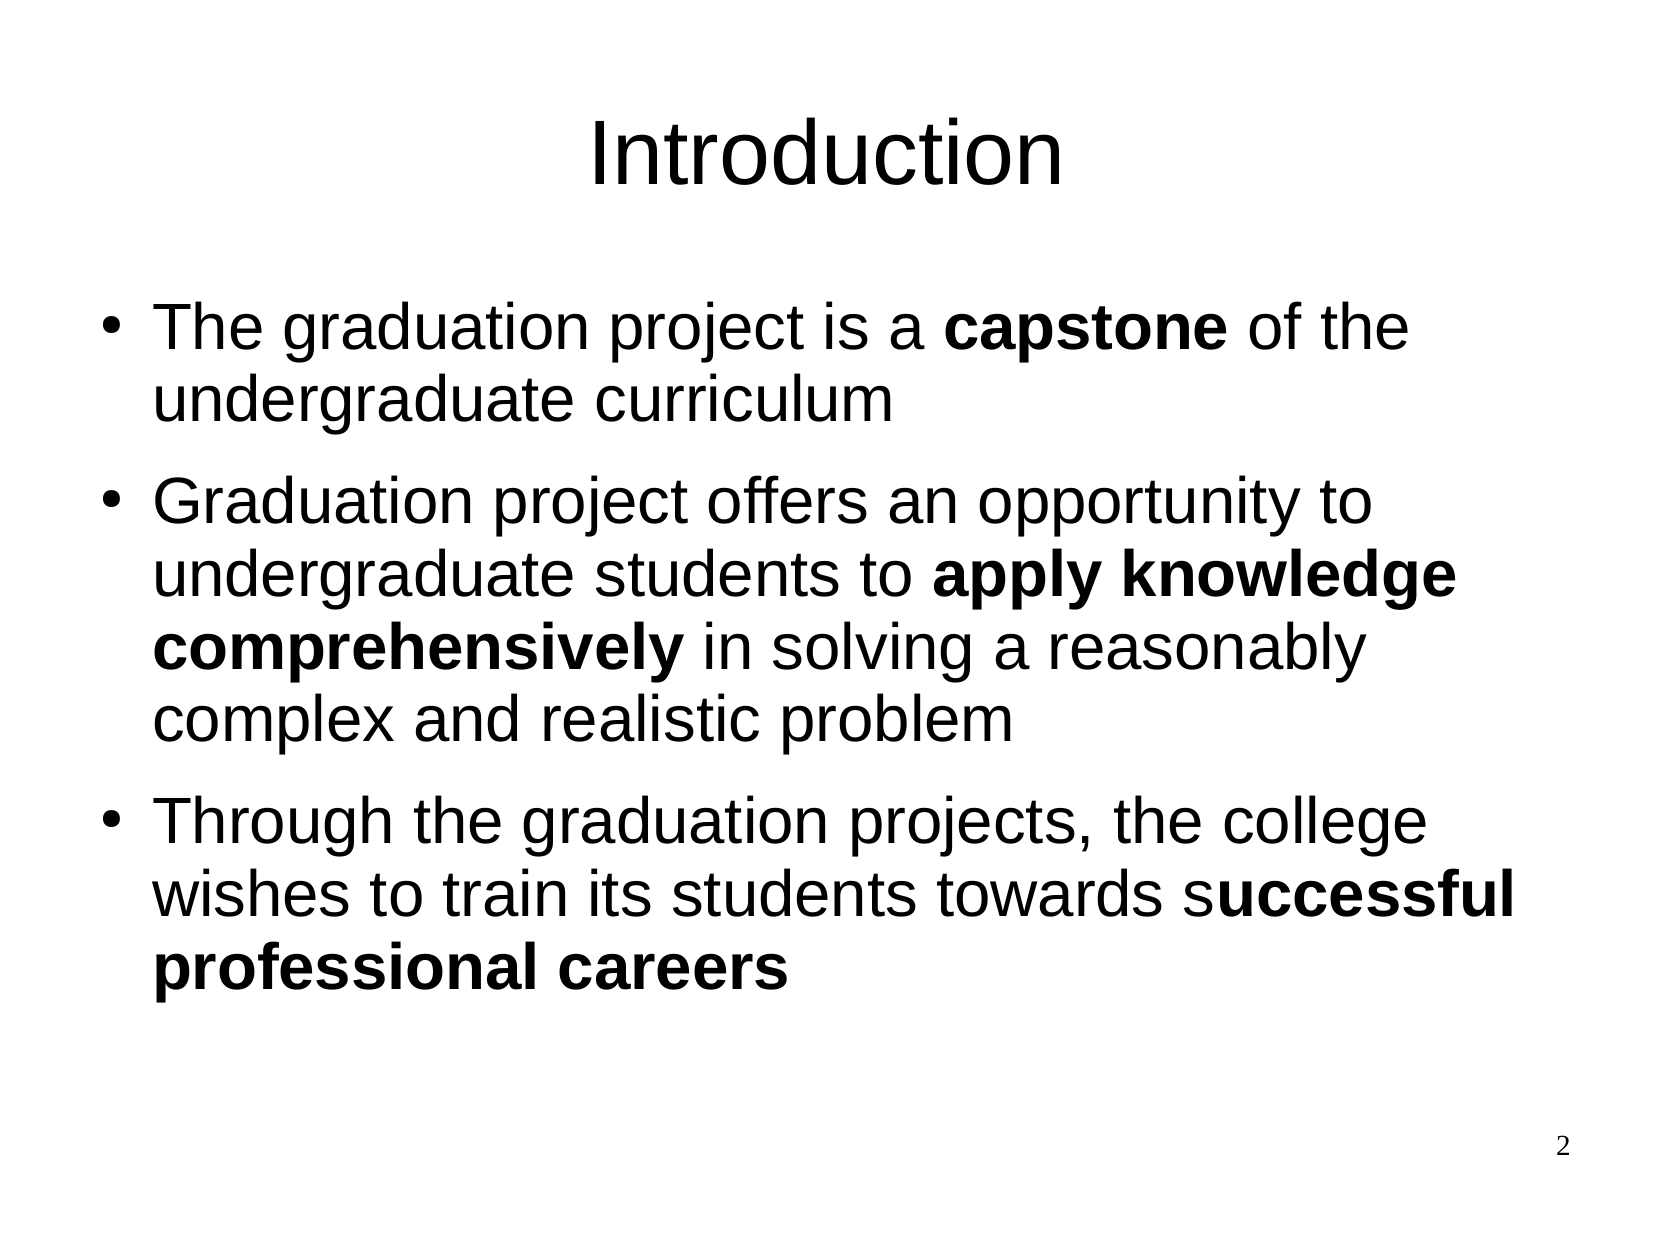

# Introduction
The graduation project is a capstone of the undergraduate curriculum
Graduation project offers an opportunity to undergraduate students to apply knowledge comprehensively in solving a reasonably complex and realistic problem
Through the graduation projects, the college wishes to train its students towards successful professional careers
2